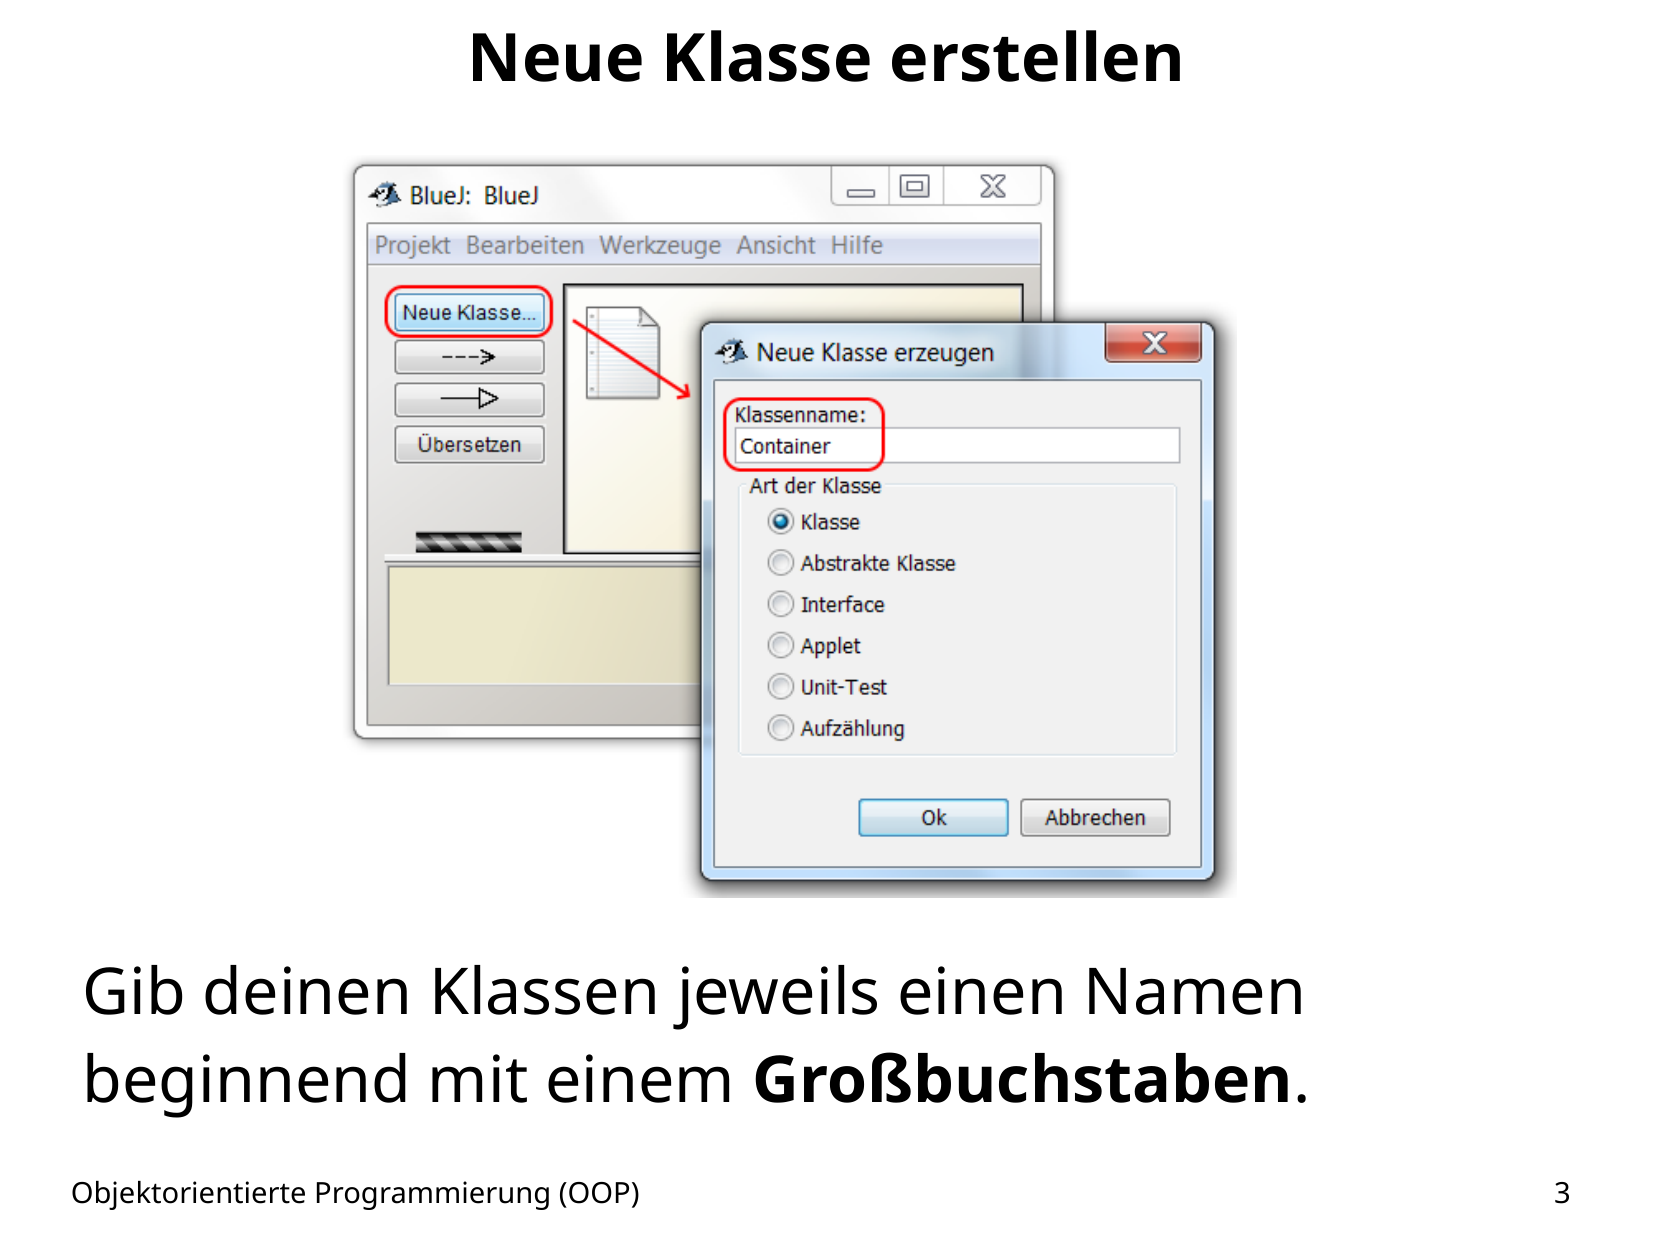

# Neue Klasse erstellen
Gib deinen Klassen jeweils einen Namen beginnend mit einem Großbuchstaben.
Objektorientierte Programmierung (OOP)
3